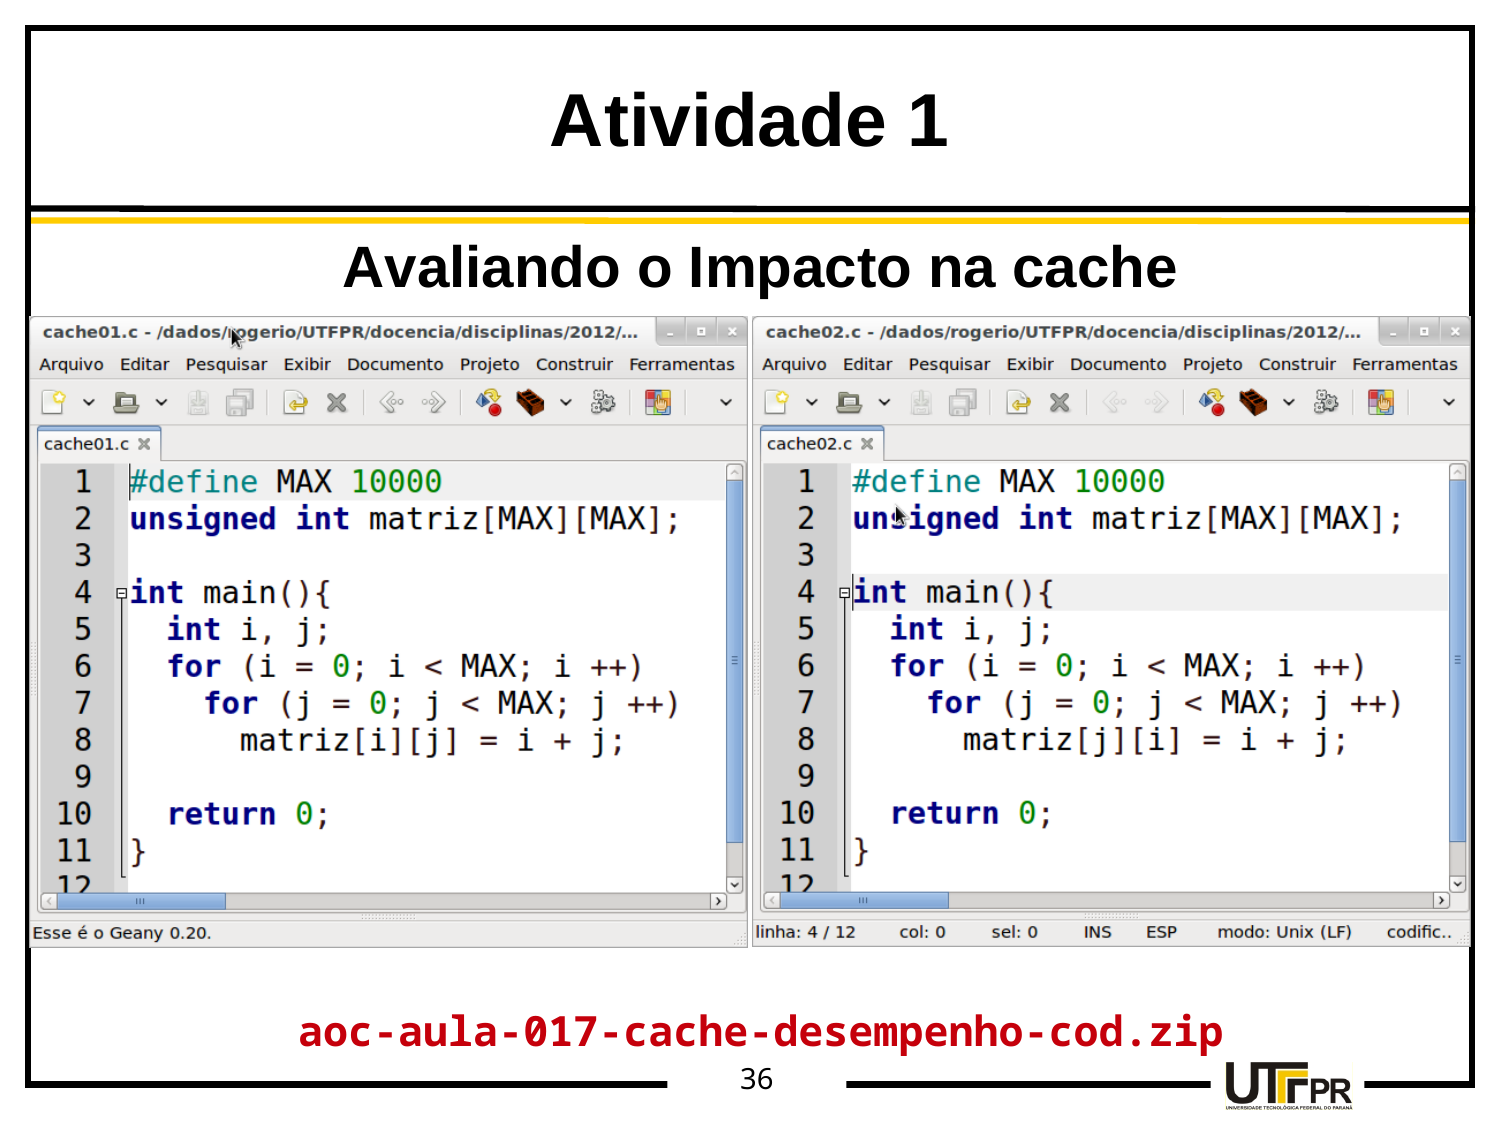

# Atividade 1
Avaliando o Impacto na cache
aoc-aula-017-cache-desempenho-cod.zip